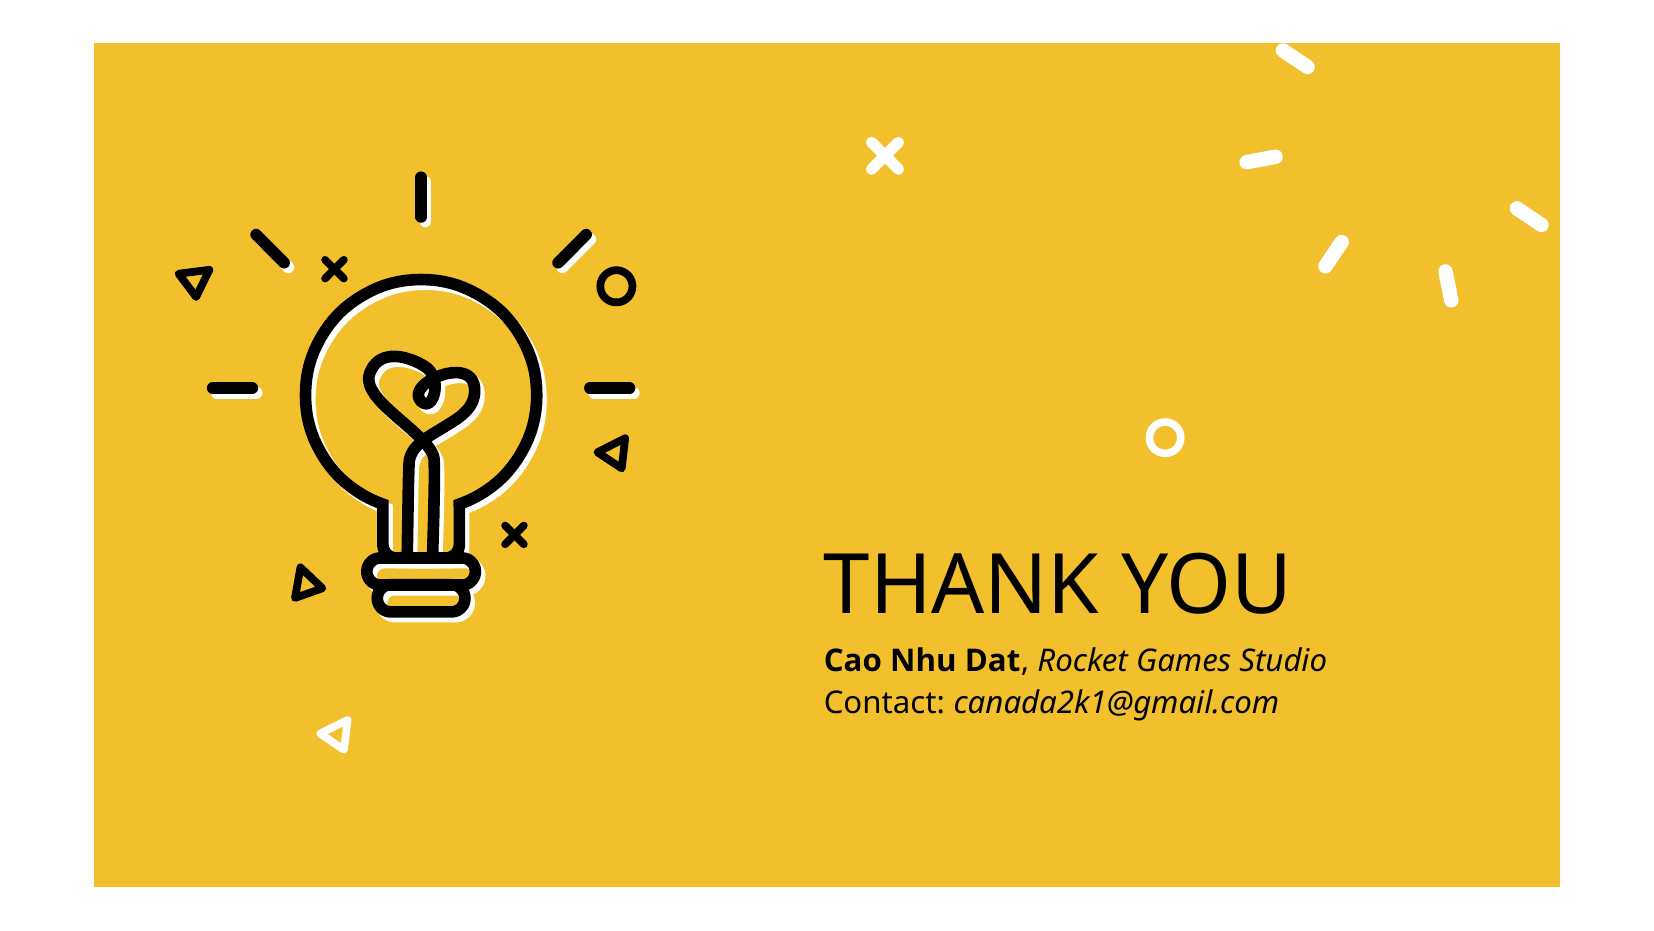

# THANK YOU
Cao Nhu Dat, Rocket Games Studio
Contact: canada2k1@gmail.com